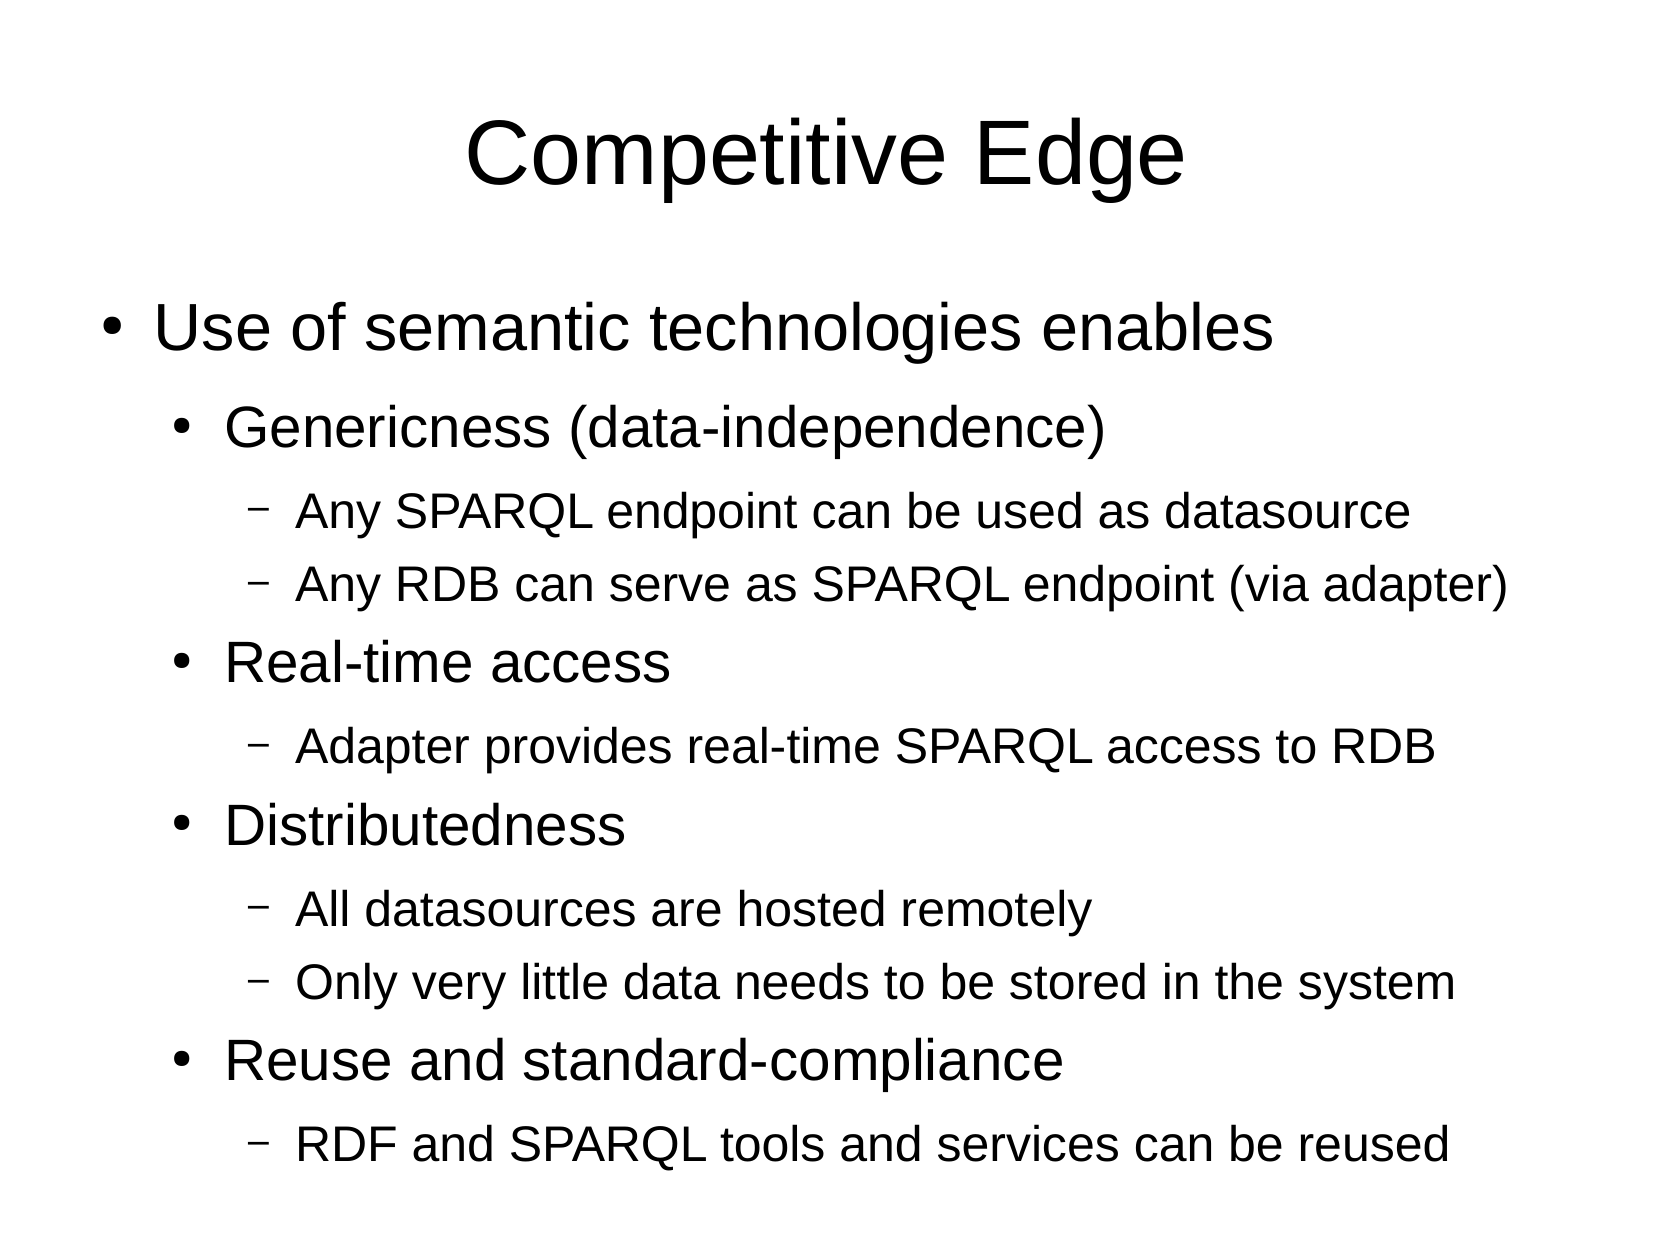

# Competitive Edge
Use of semantic technologies enables
Genericness (data-independence)
Any SPARQL endpoint can be used as datasource
Any RDB can serve as SPARQL endpoint (via adapter)
Real-time access
Adapter provides real-time SPARQL access to RDB
Distributedness
All datasources are hosted remotely
Only very little data needs to be stored in the system
Reuse and standard-compliance
RDF and SPARQL tools and services can be reused